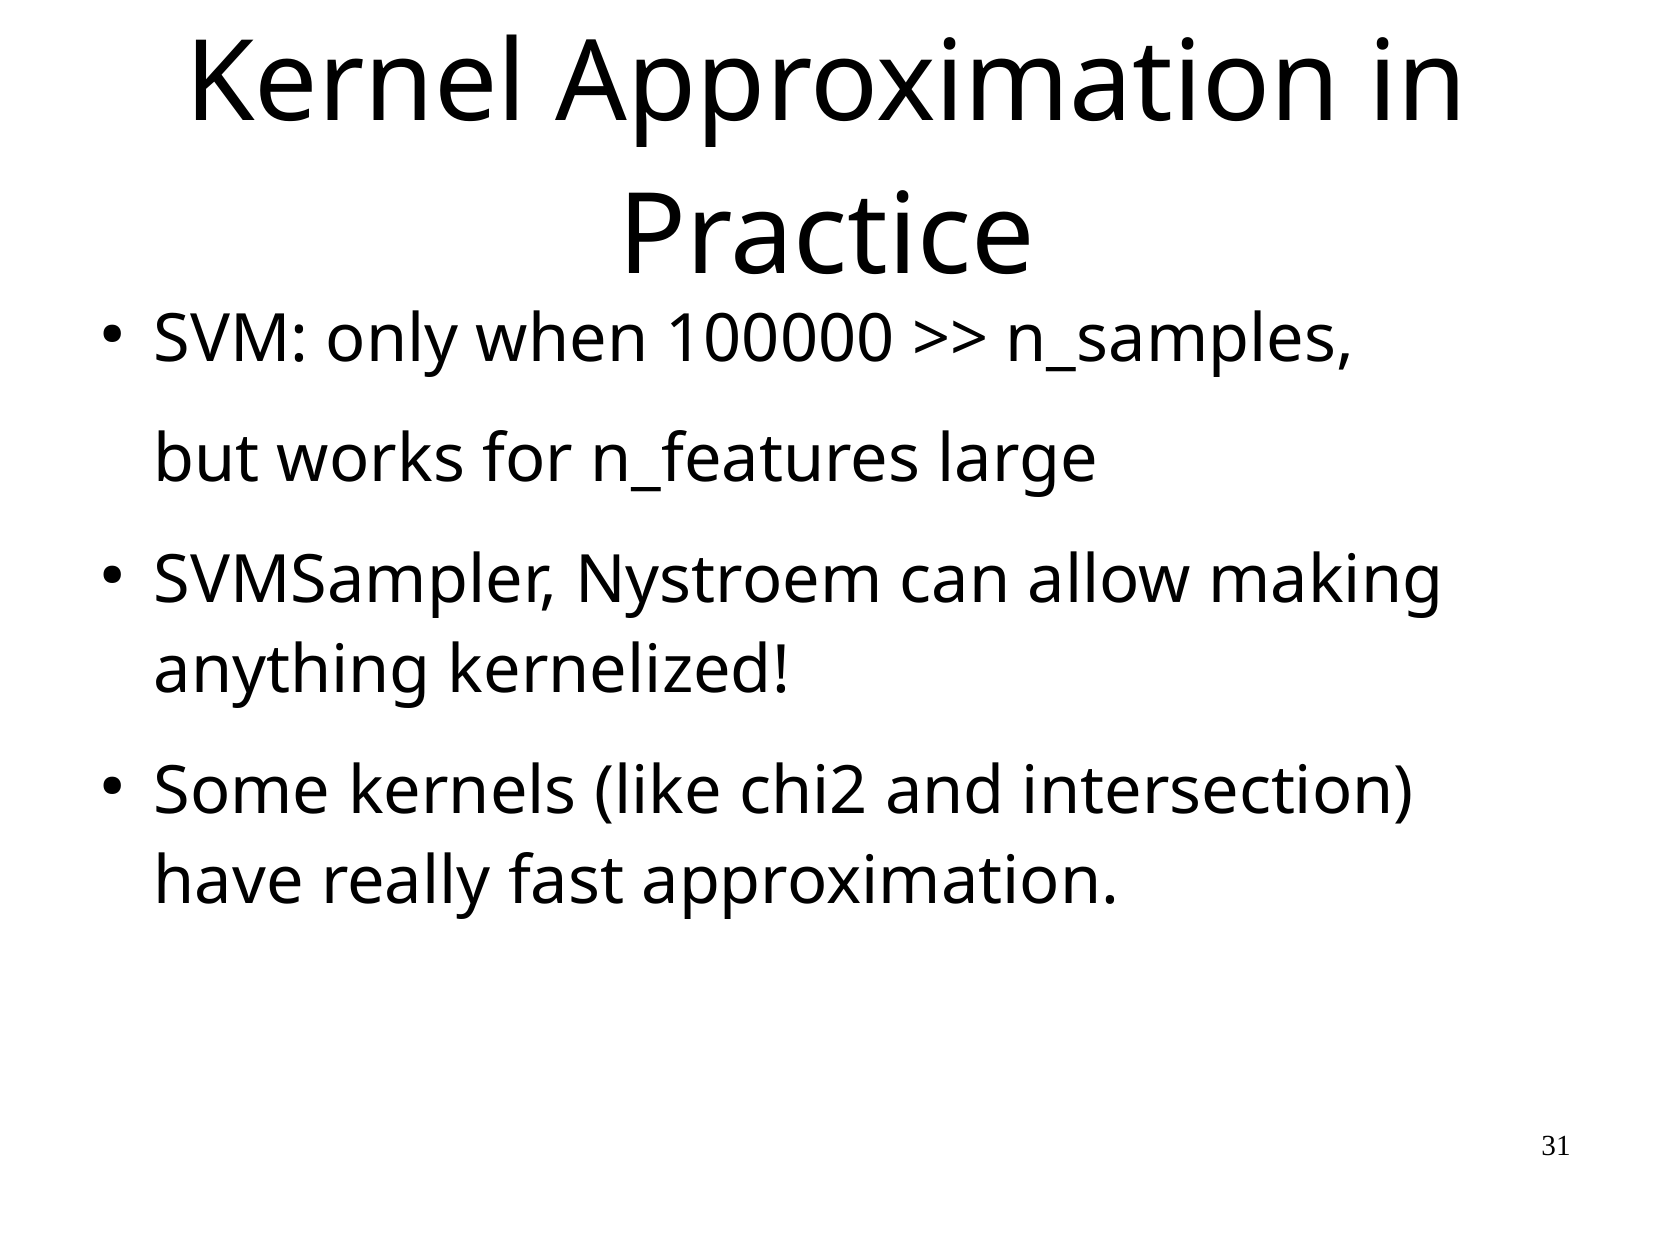

# Kernel Approximation in Practice
SVM: only when 100000 >> n_samples,
but works for n_features large
SVMSampler, Nystroem can allow making anything kernelized!
Some kernels (like chi2 and intersection) have really fast approximation.
31